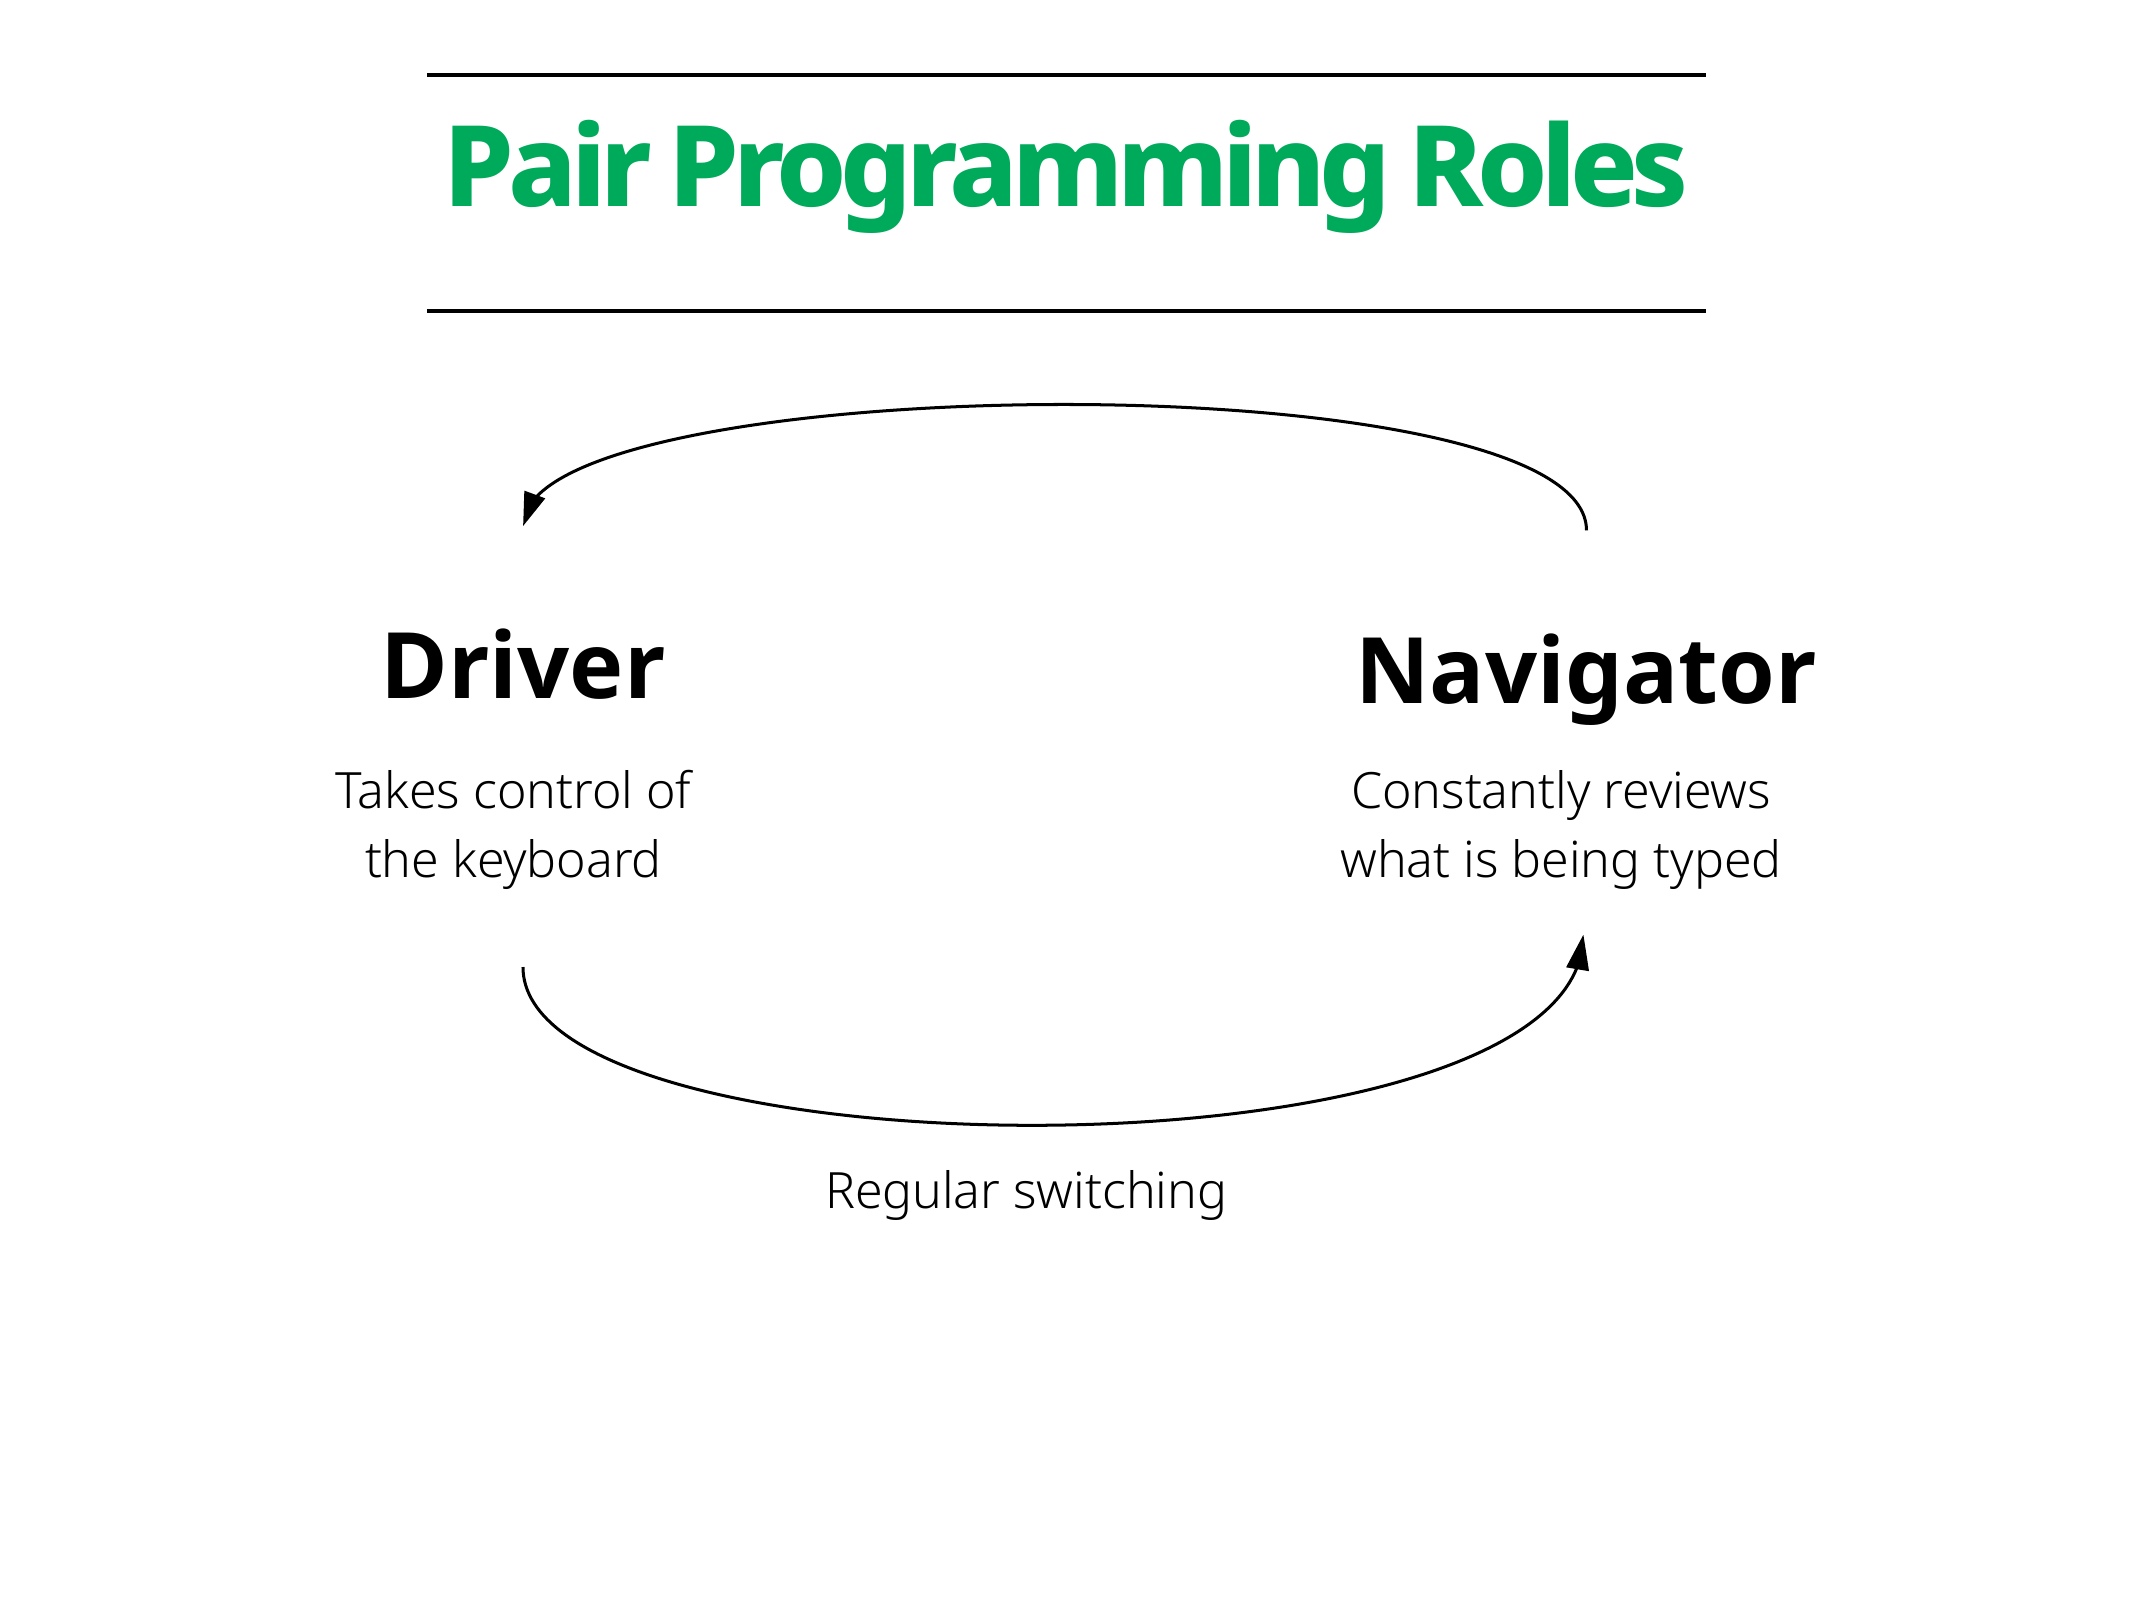

# Pair Programming Roles
Driver
Navigator
Takes control of the keyboard
Constantly reviews what is being typed
Regular switching